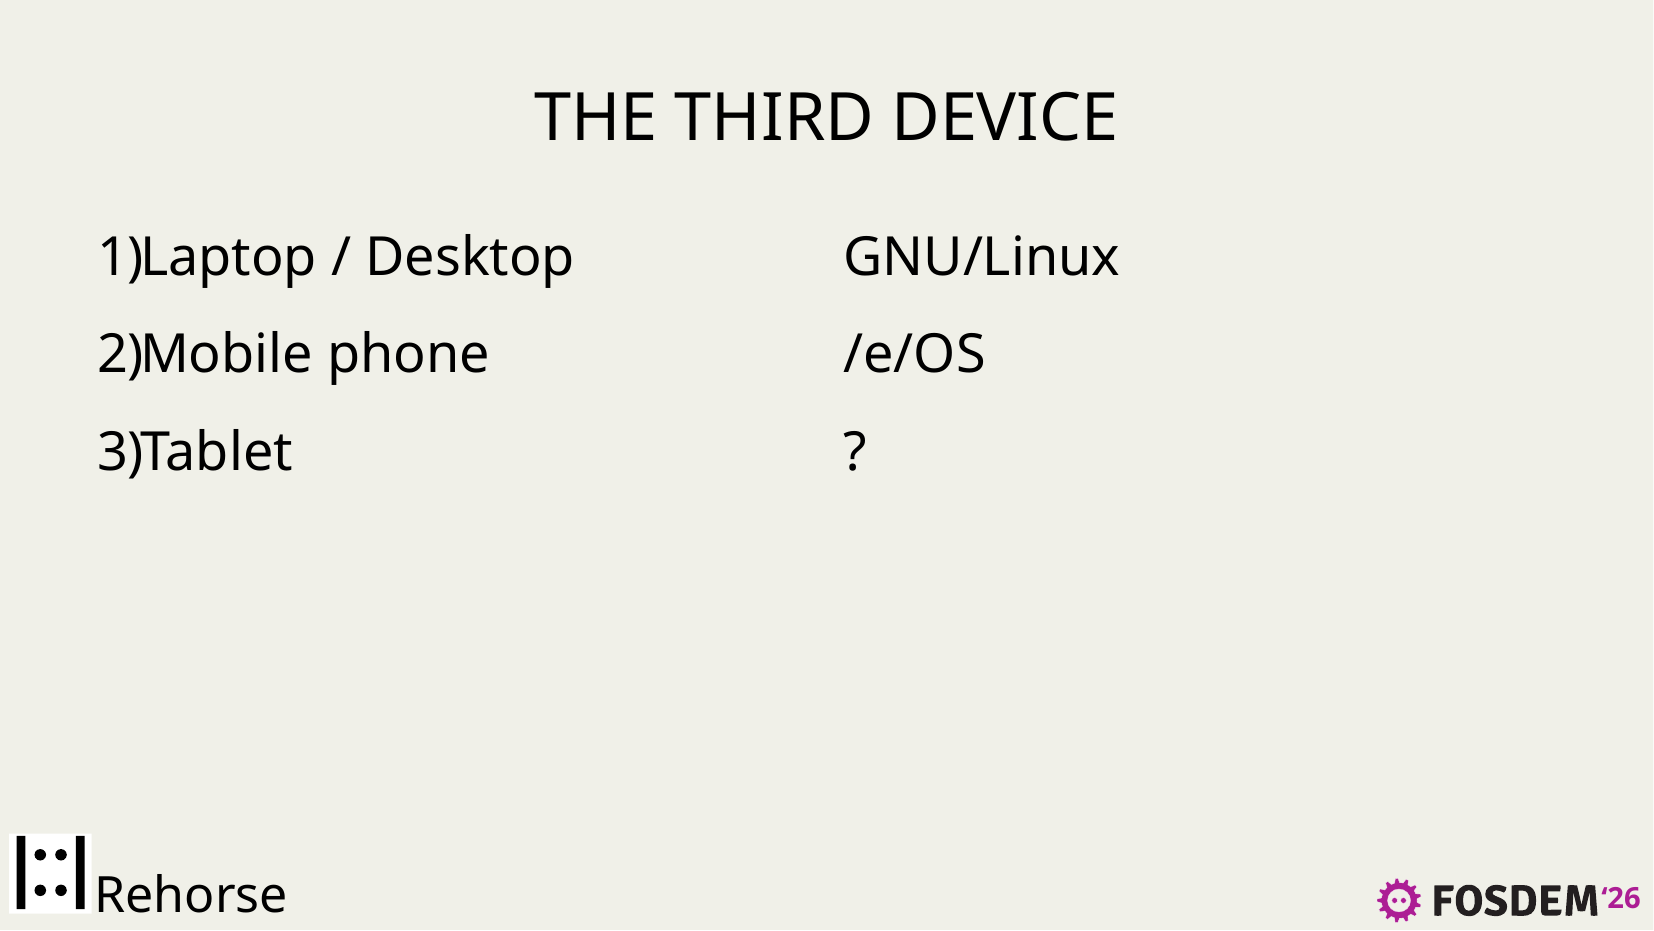

# The Third Device
Laptop / Desktop	GNU/Linux
Mobile phone	/e/OS
Tablet	?